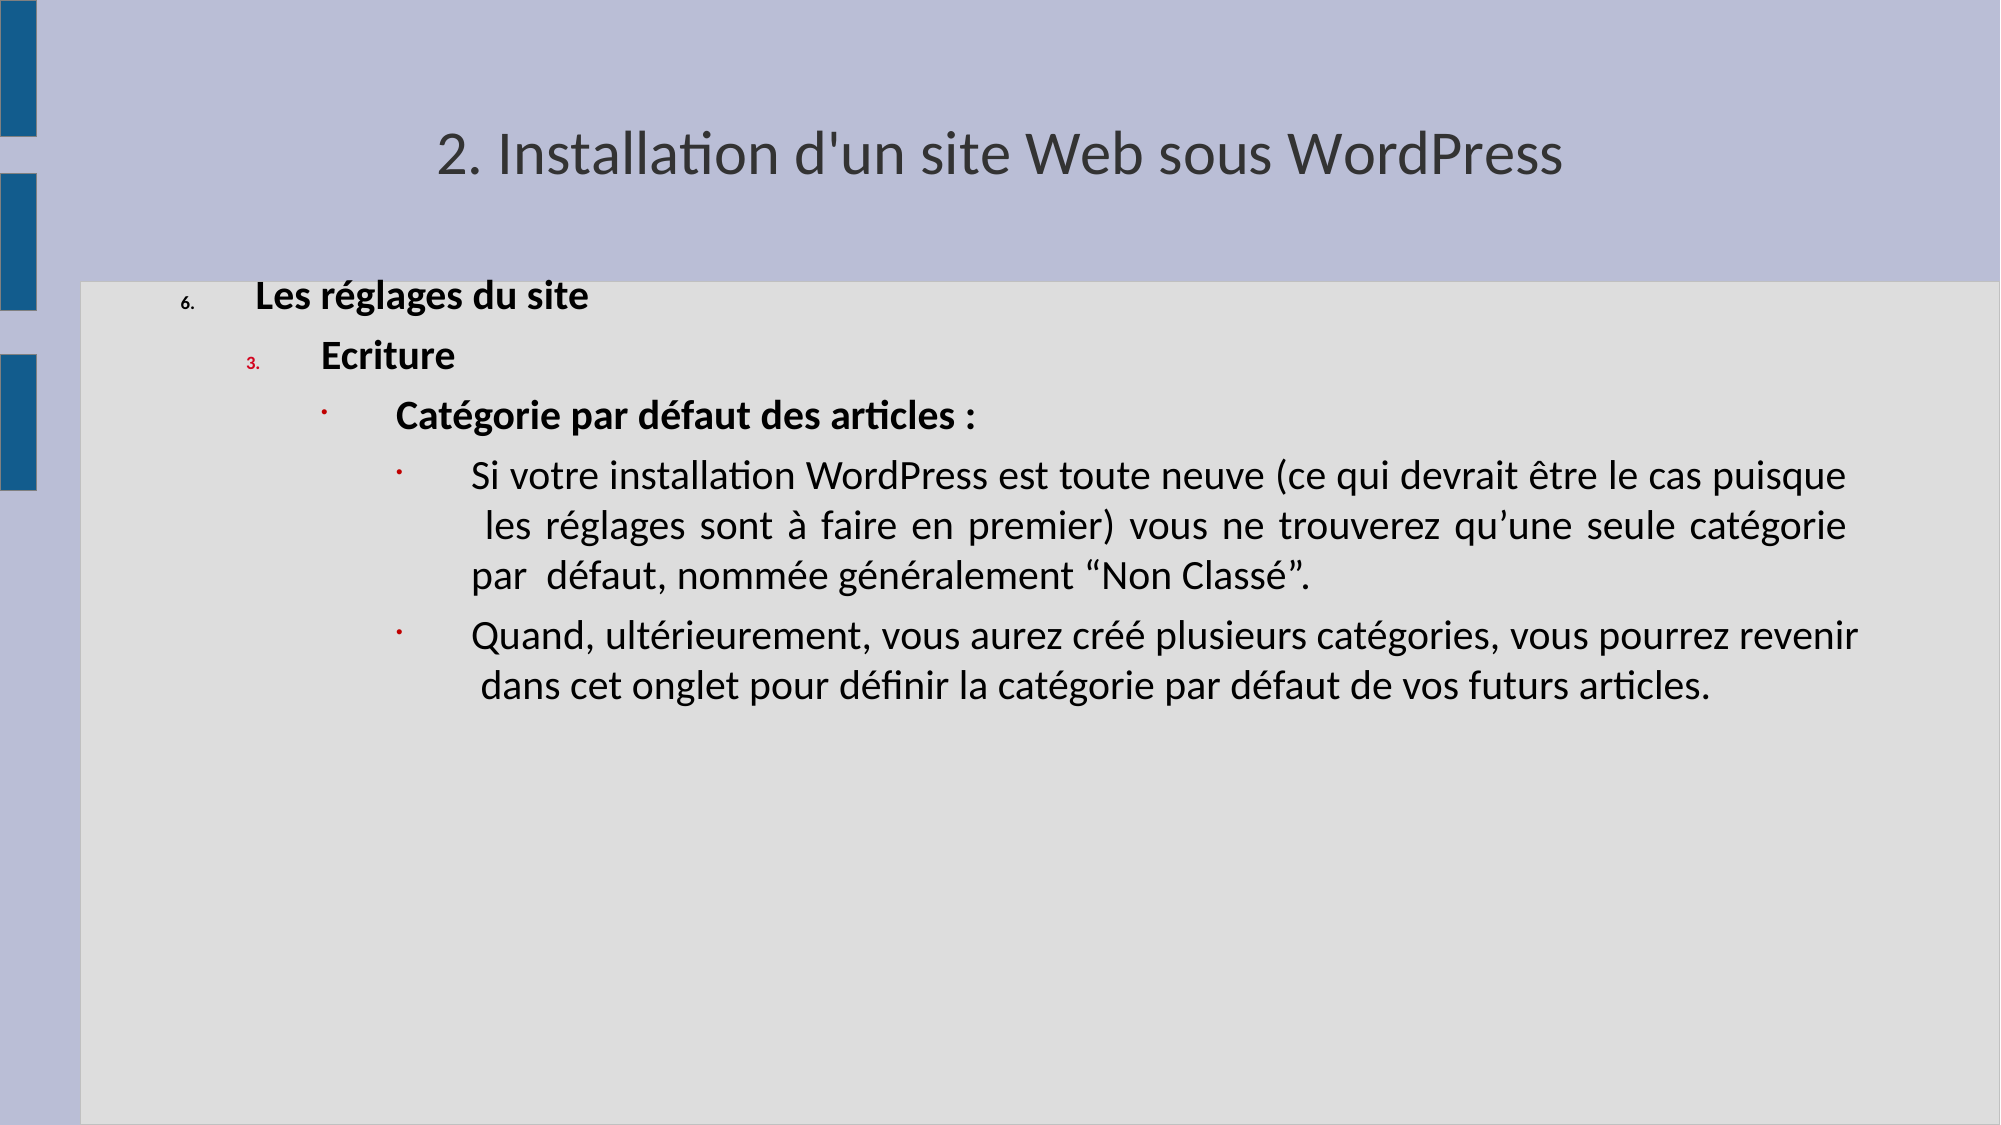

# 2. Installation d'un site Web sous WordPress
Les réglages du site
Ecriture
Catégorie par défaut des articles :
Si votre installation WordPress est toute neuve (ce qui devrait être le cas puisque les réglages sont à faire en premier) vous ne trouverez qu’une seule catégorie par défaut, nommée généralement “Non Classé”.
Quand, ultérieurement, vous aurez créé plusieurs catégories, vous pourrez revenir dans cet onglet pour définir la catégorie par défaut de vos futurs articles.